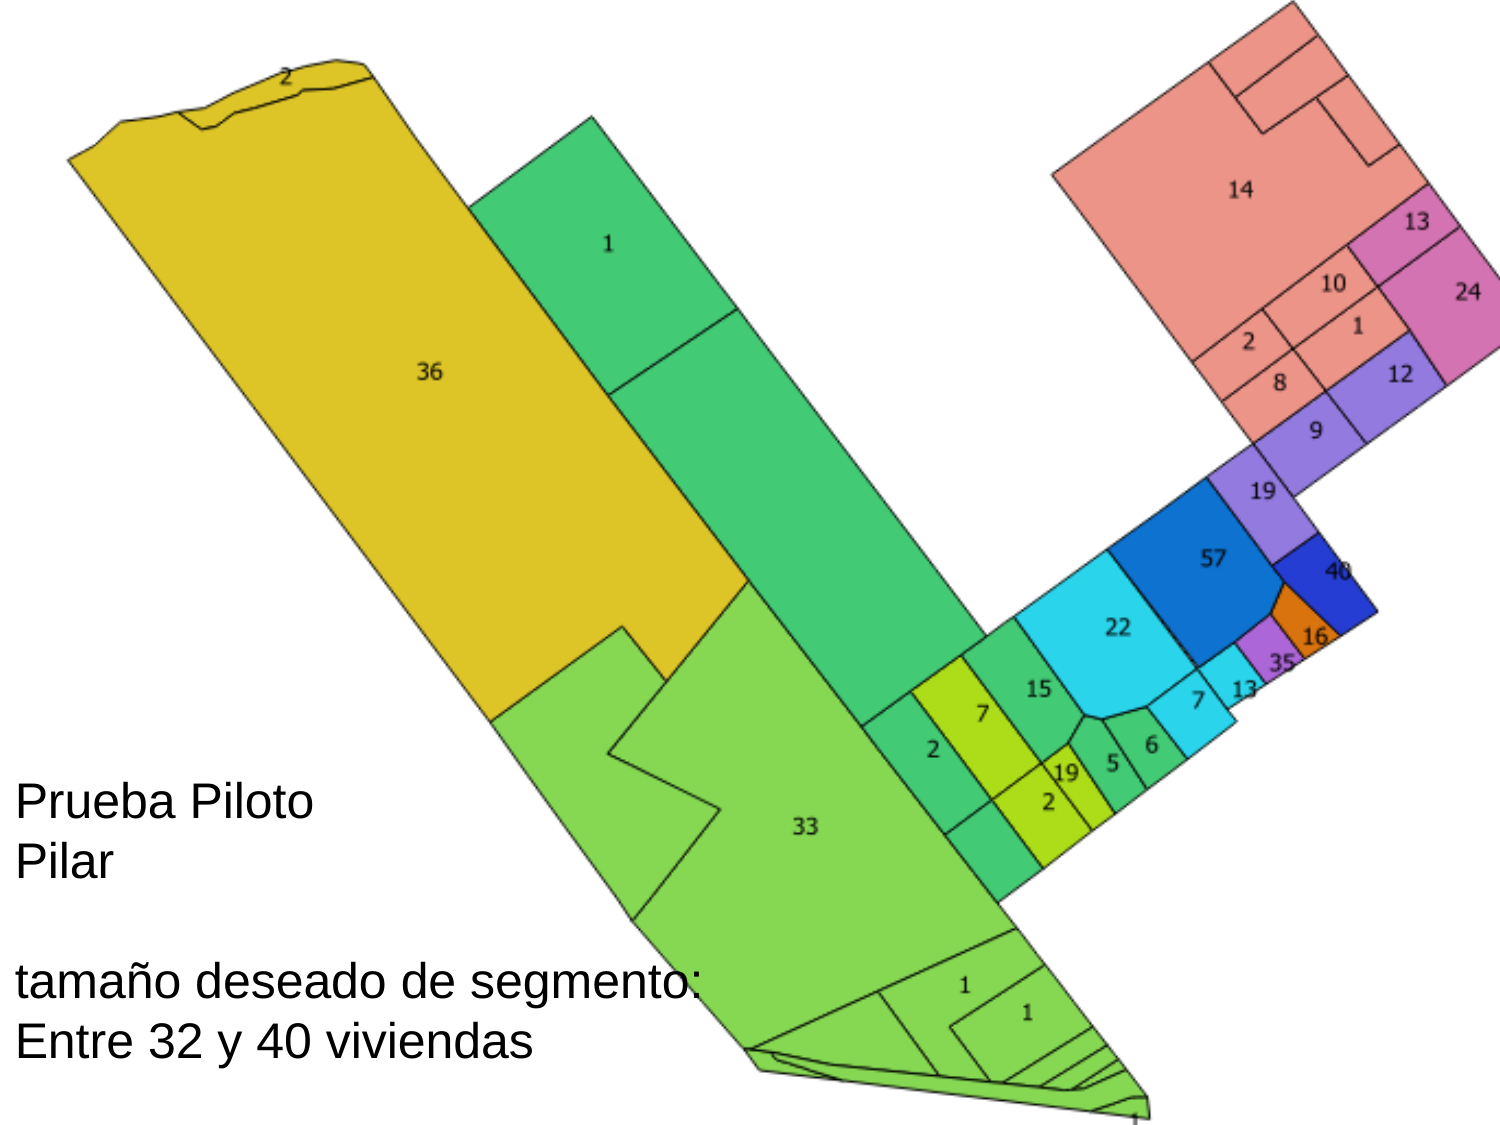

Prueba Piloto
Pilar
tamaño deseado de segmento:
Entre 32 y 40 viviendas